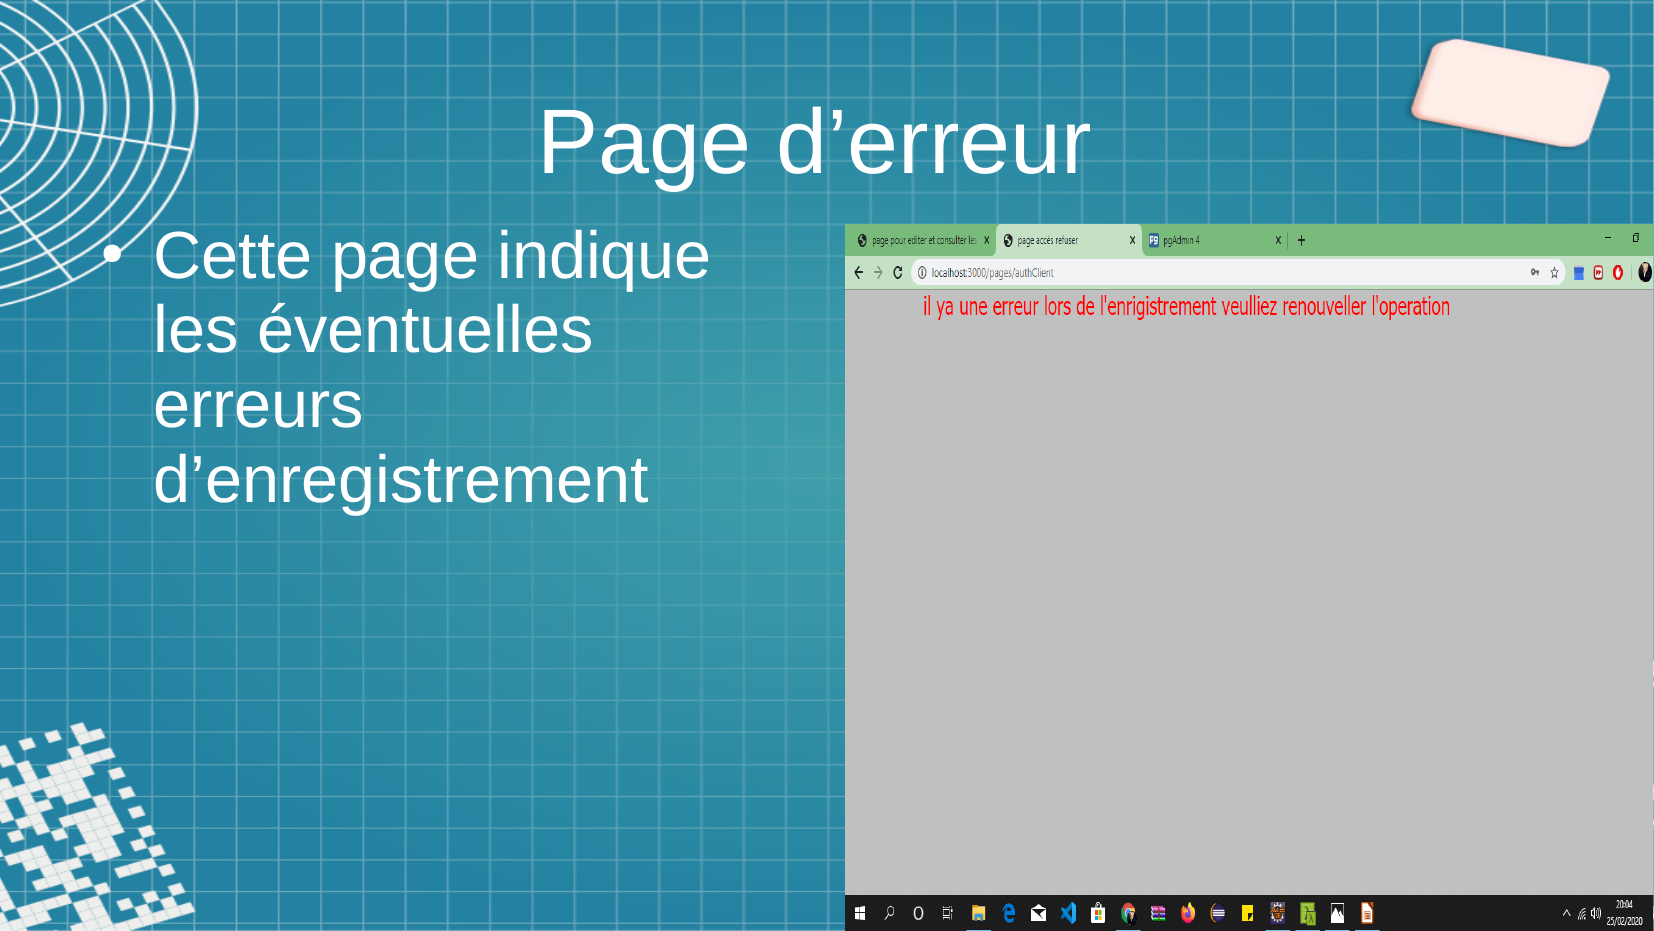

# Page d’erreur
Cette page indique les éventuelles erreurs d’enregistrement